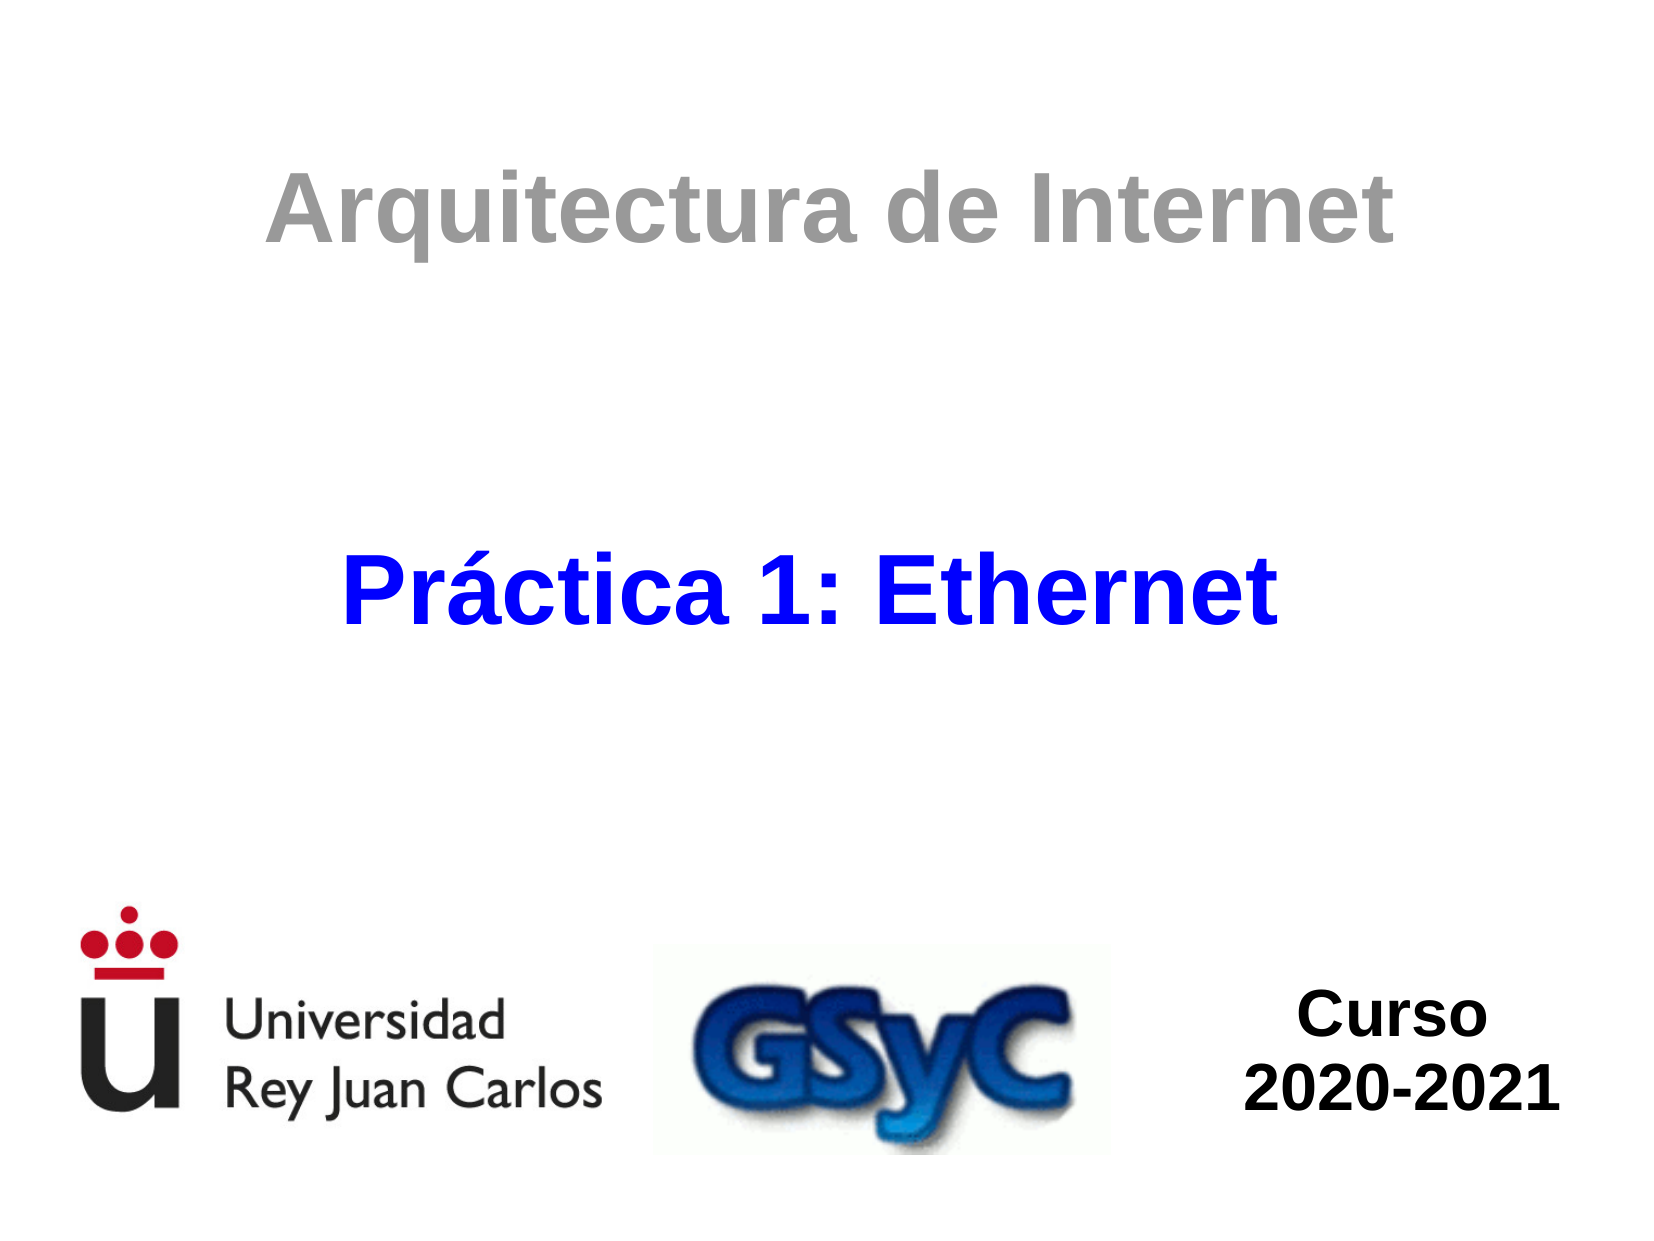

Arquitectura de Internet
# Práctica 1: Ethernet
Curso
2020-2021